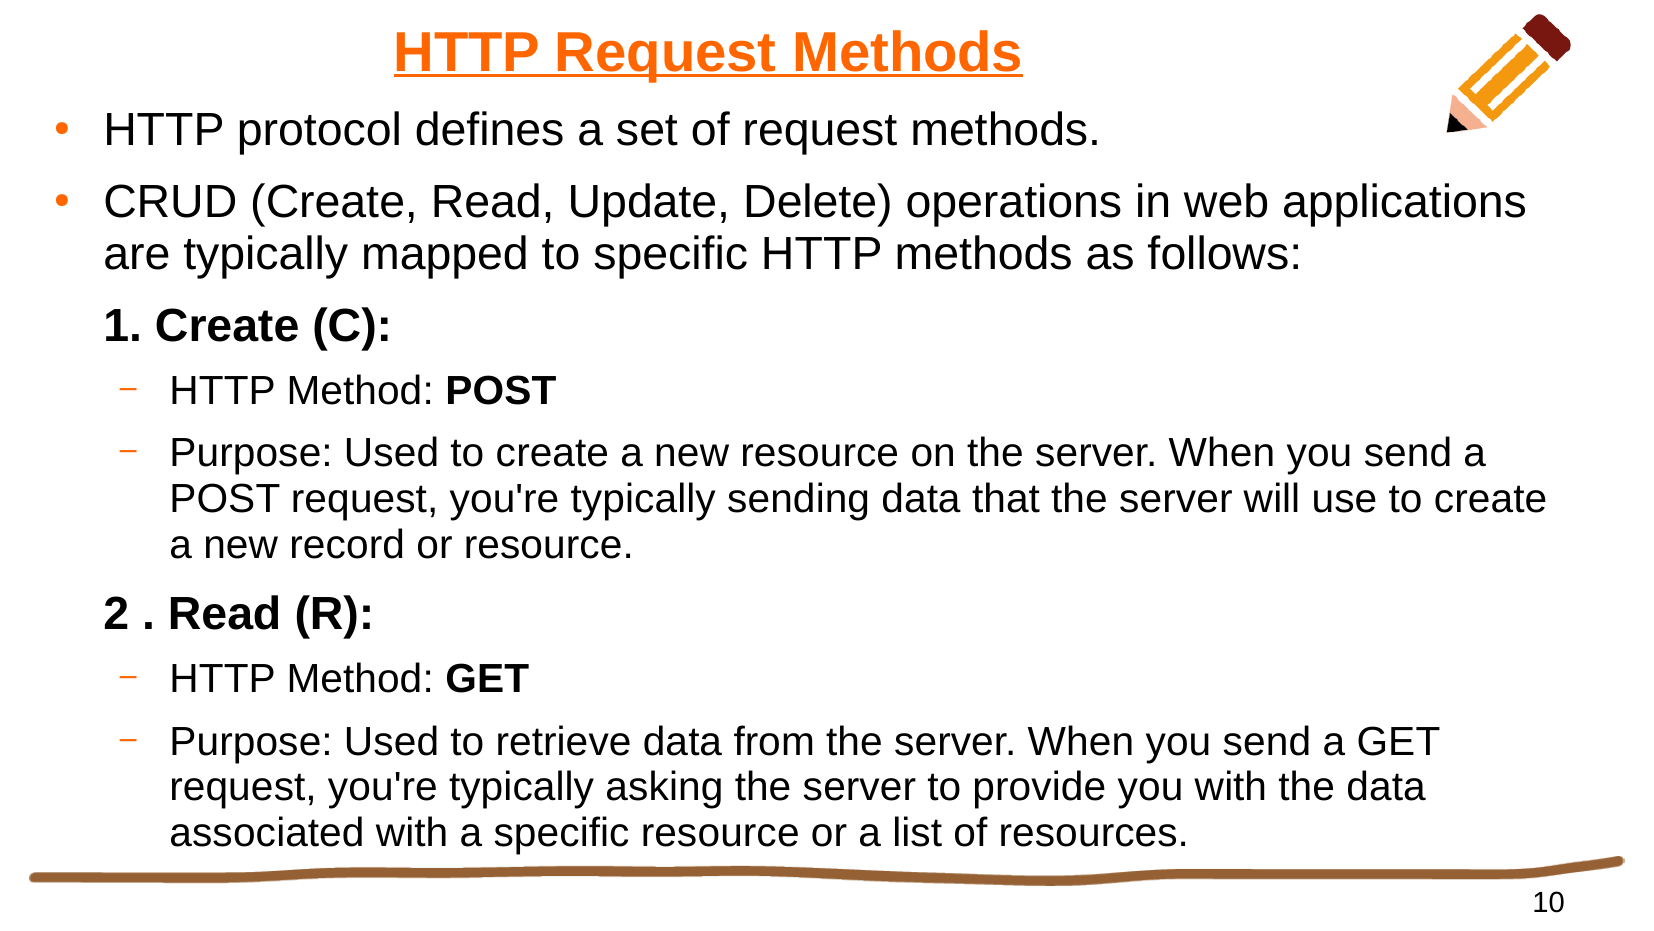

# HTTP Request Methods
HTTP protocol defines a set of request methods.
CRUD (Create, Read, Update, Delete) operations in web applications are typically mapped to specific HTTP methods as follows:
1. Create (C):
HTTP Method: POST
Purpose: Used to create a new resource on the server. When you send a POST request, you're typically sending data that the server will use to create a new record or resource.
2 . Read (R):
HTTP Method: GET
Purpose: Used to retrieve data from the server. When you send a GET request, you're typically asking the server to provide you with the data associated with a specific resource or a list of resources.
10